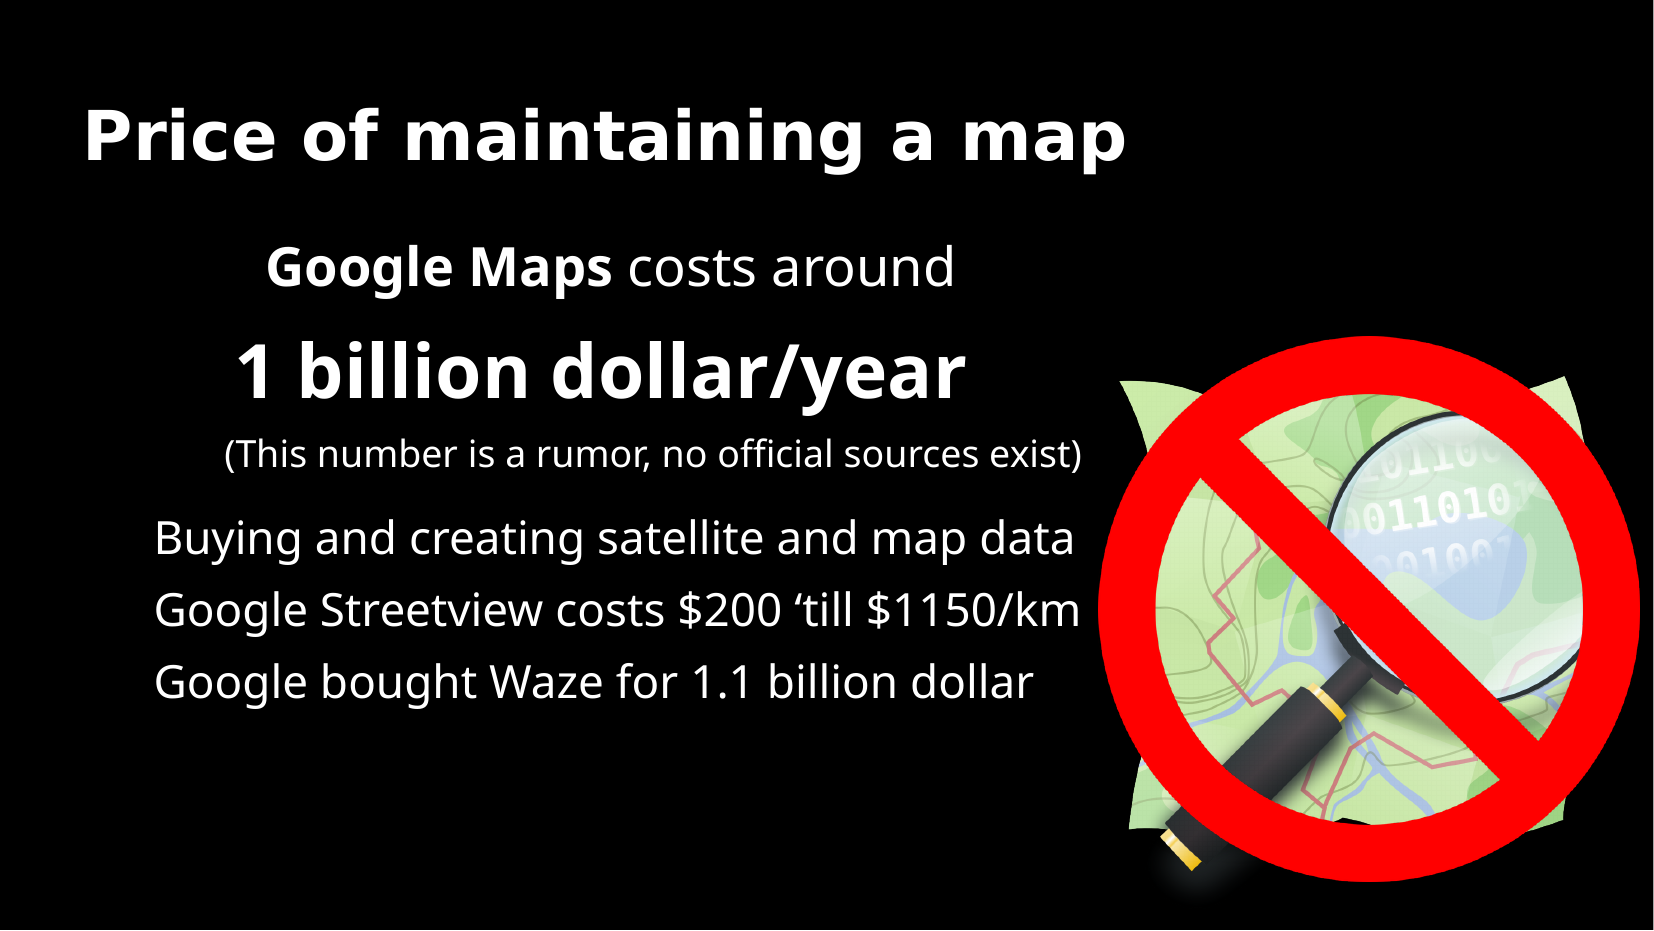

# Price of maintaining a map
 Google Maps costs around
 1 billion dollar/year
(This number is a rumor, no official sources exist)
Buying and creating satellite and map data
Google Streetview costs $200 ‘till $1150/km
Google bought Waze for 1.1 billion dollar